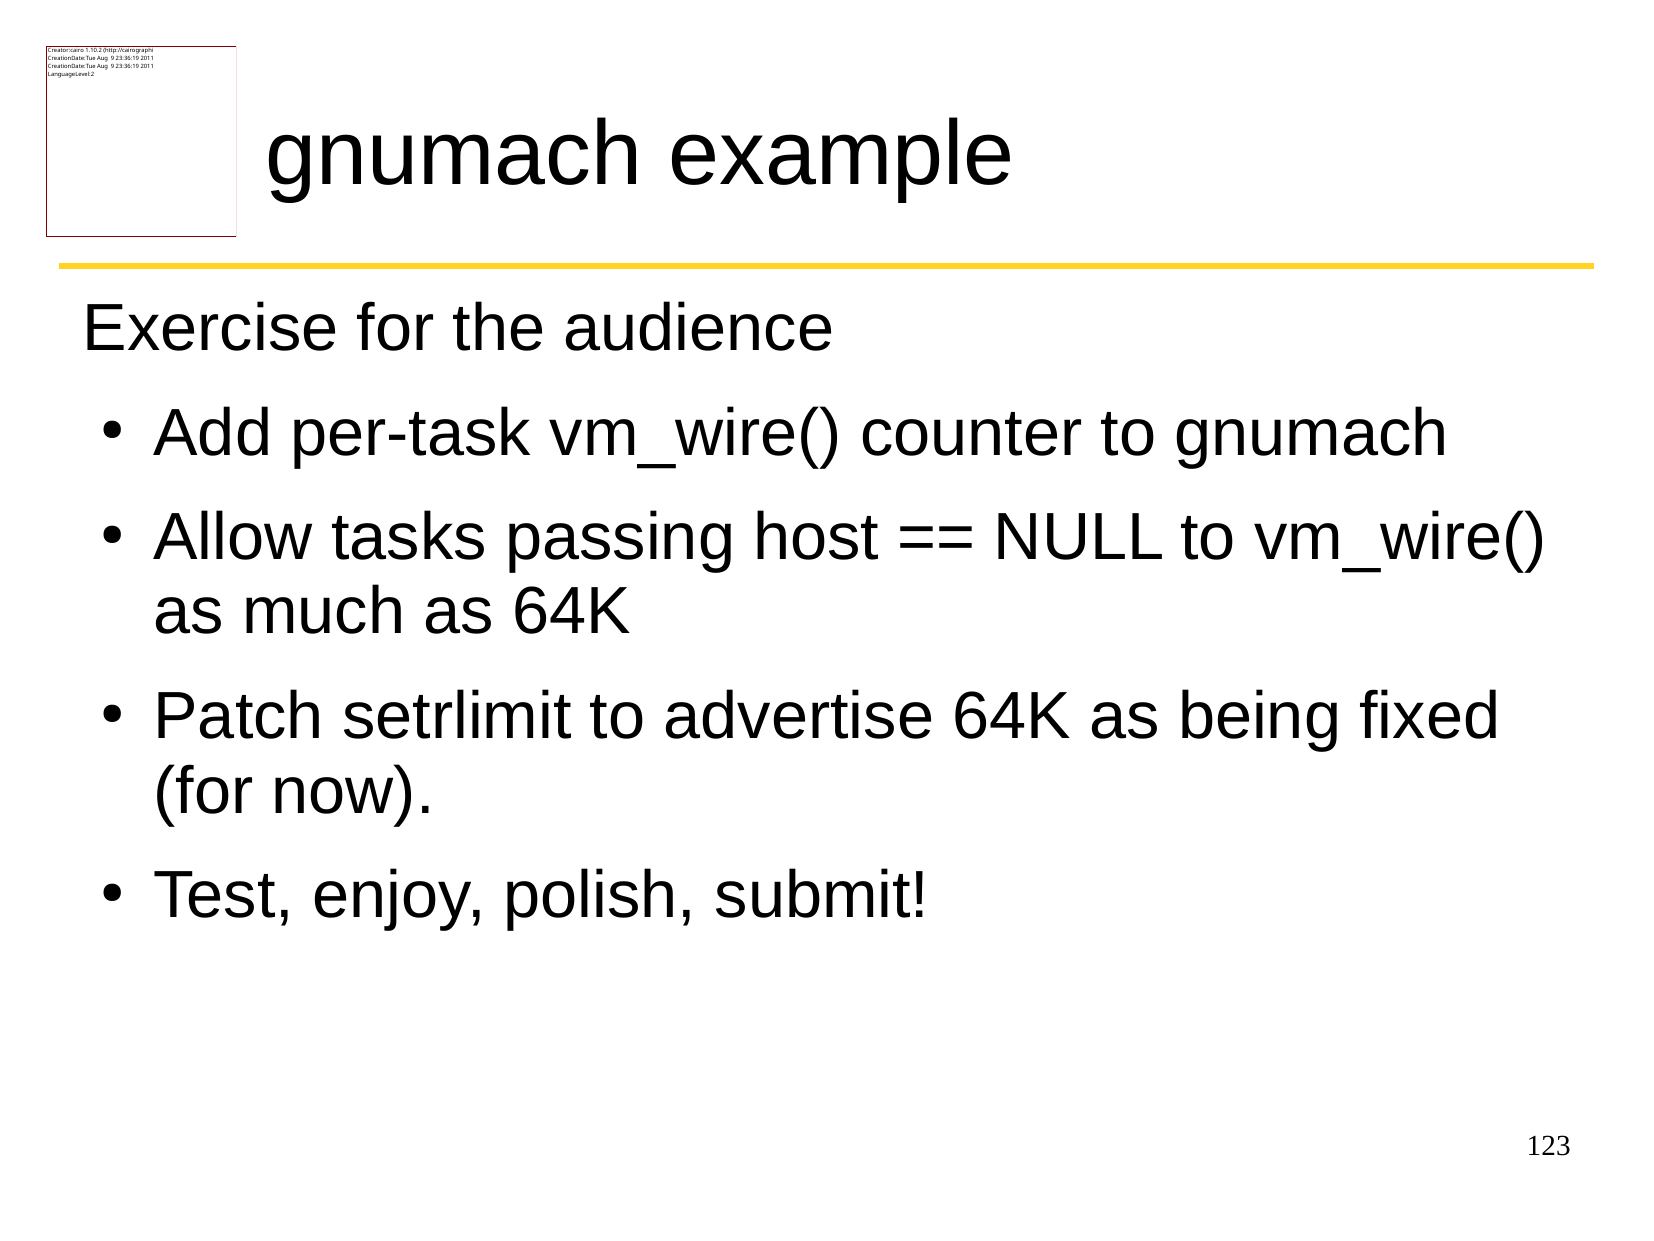

# gnumach example
Exercise for the audience
Add per-task vm_wire() counter to gnumach
Allow tasks passing host == NULL to vm_wire() as much as 64K
Patch setrlimit to advertise 64K as being fixed (for now).
Test, enjoy, polish, submit!
123